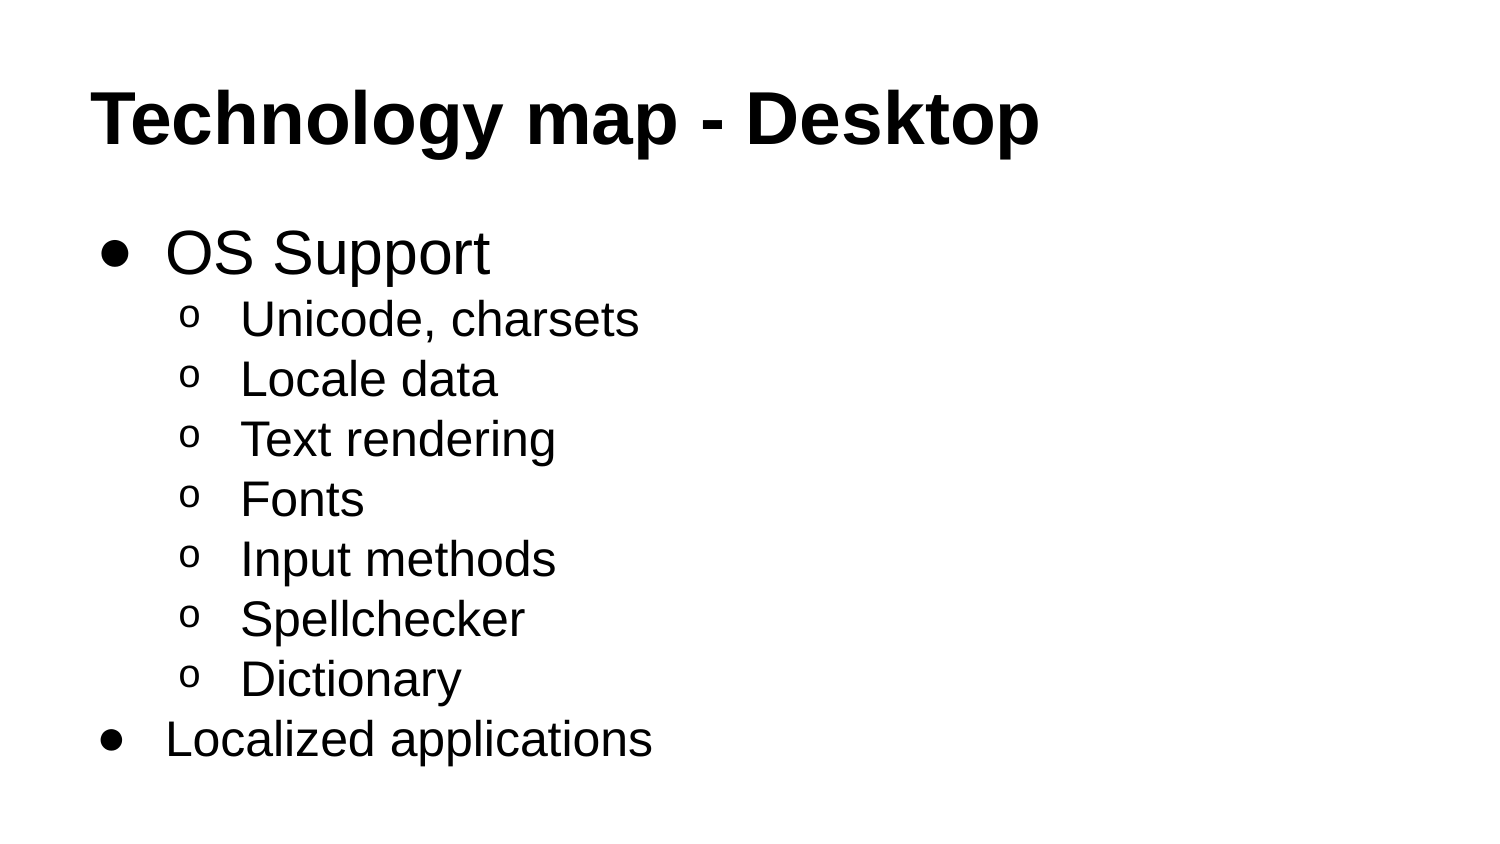

# Technology map - Desktop
OS Support
Unicode, charsets
Locale data
Text rendering
Fonts
Input methods
Spellchecker
Dictionary
Localized applications